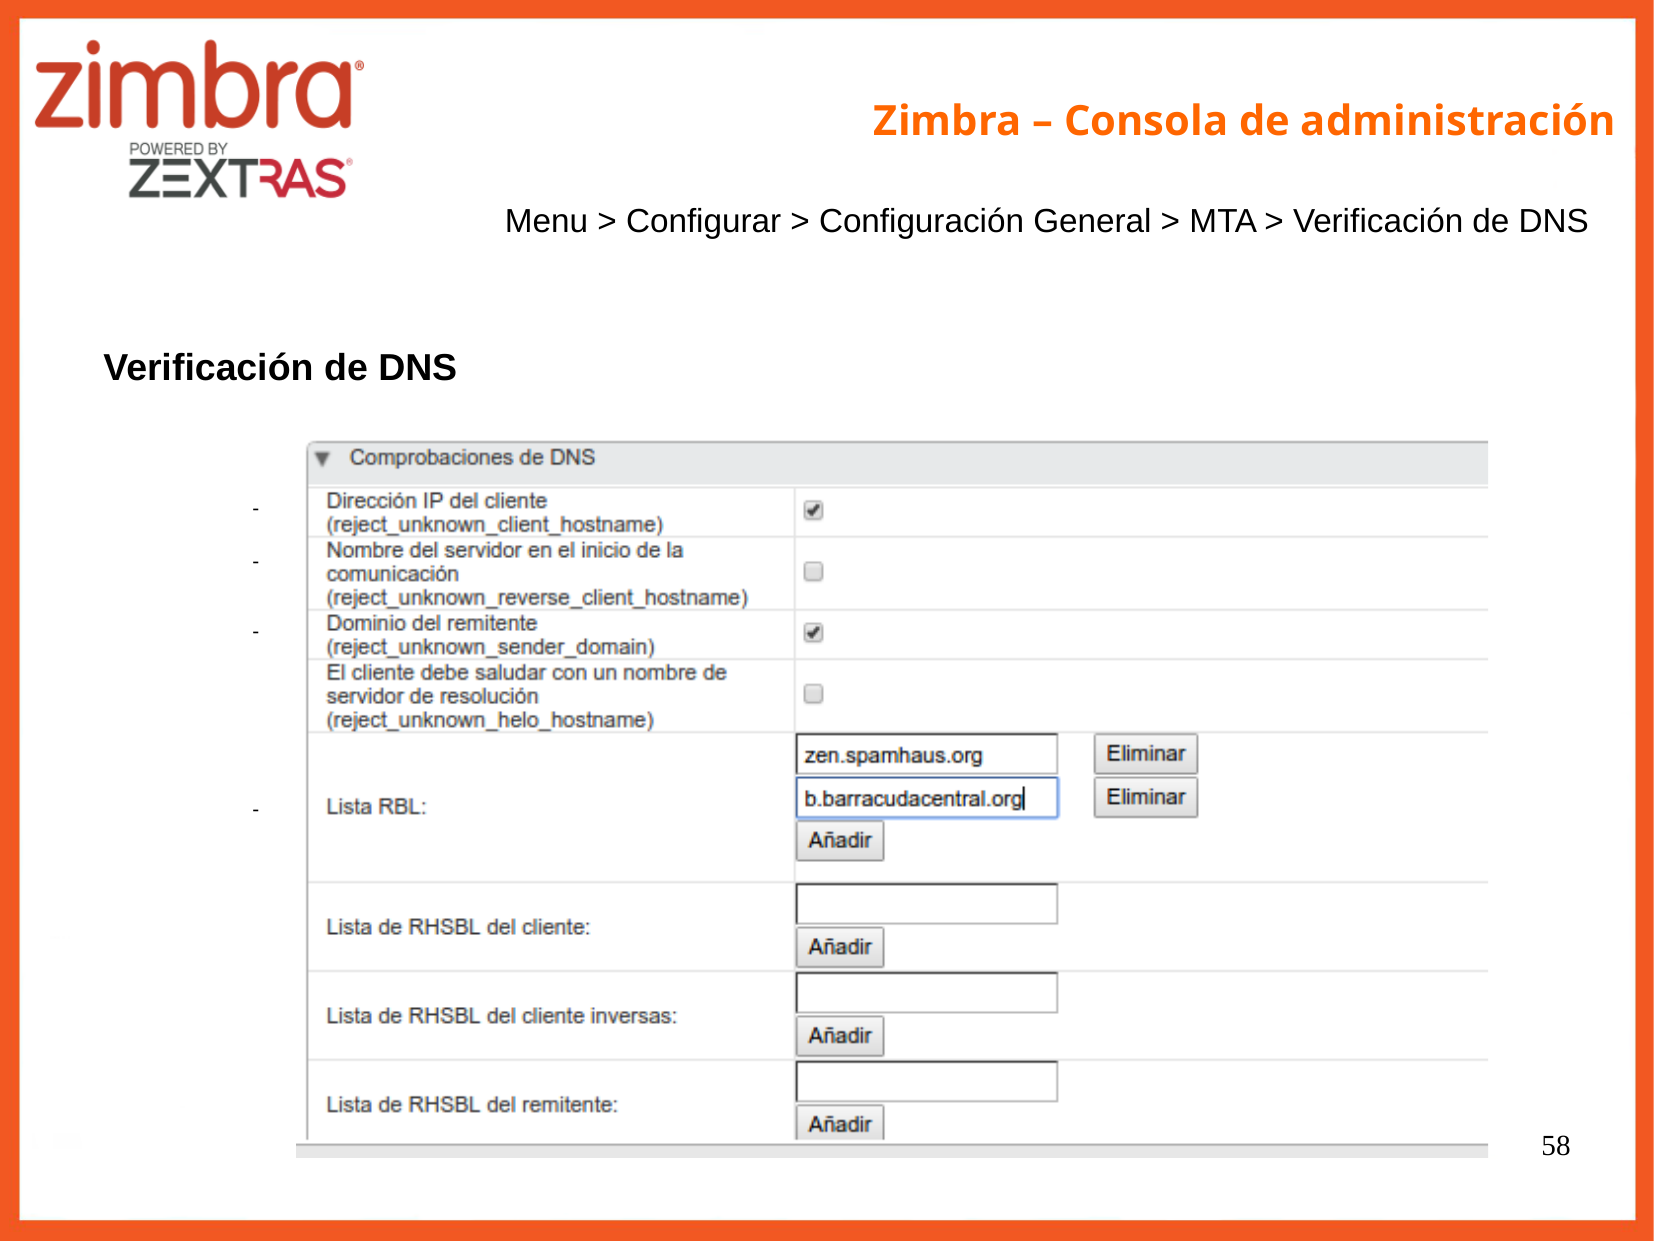

Zimbra – Consola de administración
Menu > Configurar > Configuración General > MTA > Verificación de DNS
Verificación de DNS
-
-
-
-
58